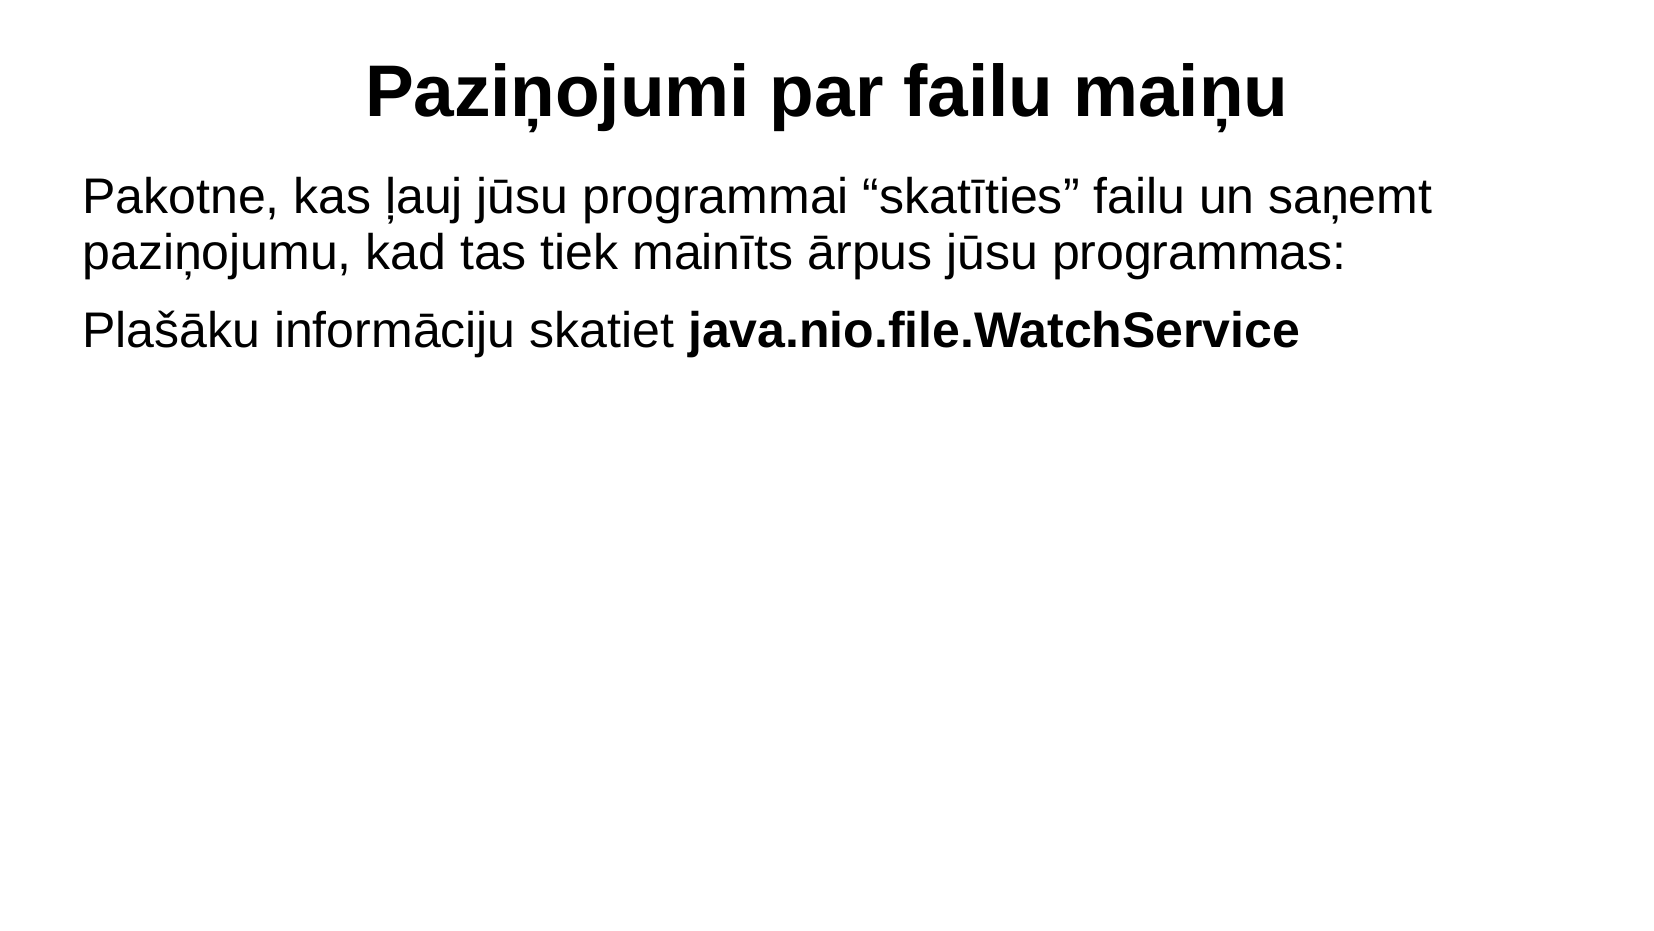

# Paziņojumi par failu maiņu
Pakotne, kas ļauj jūsu programmai “skatīties” failu un saņemt paziņojumu, kad tas tiek mainīts ārpus jūsu programmas:
Plašāku informāciju skatiet java.nio.file.WatchService